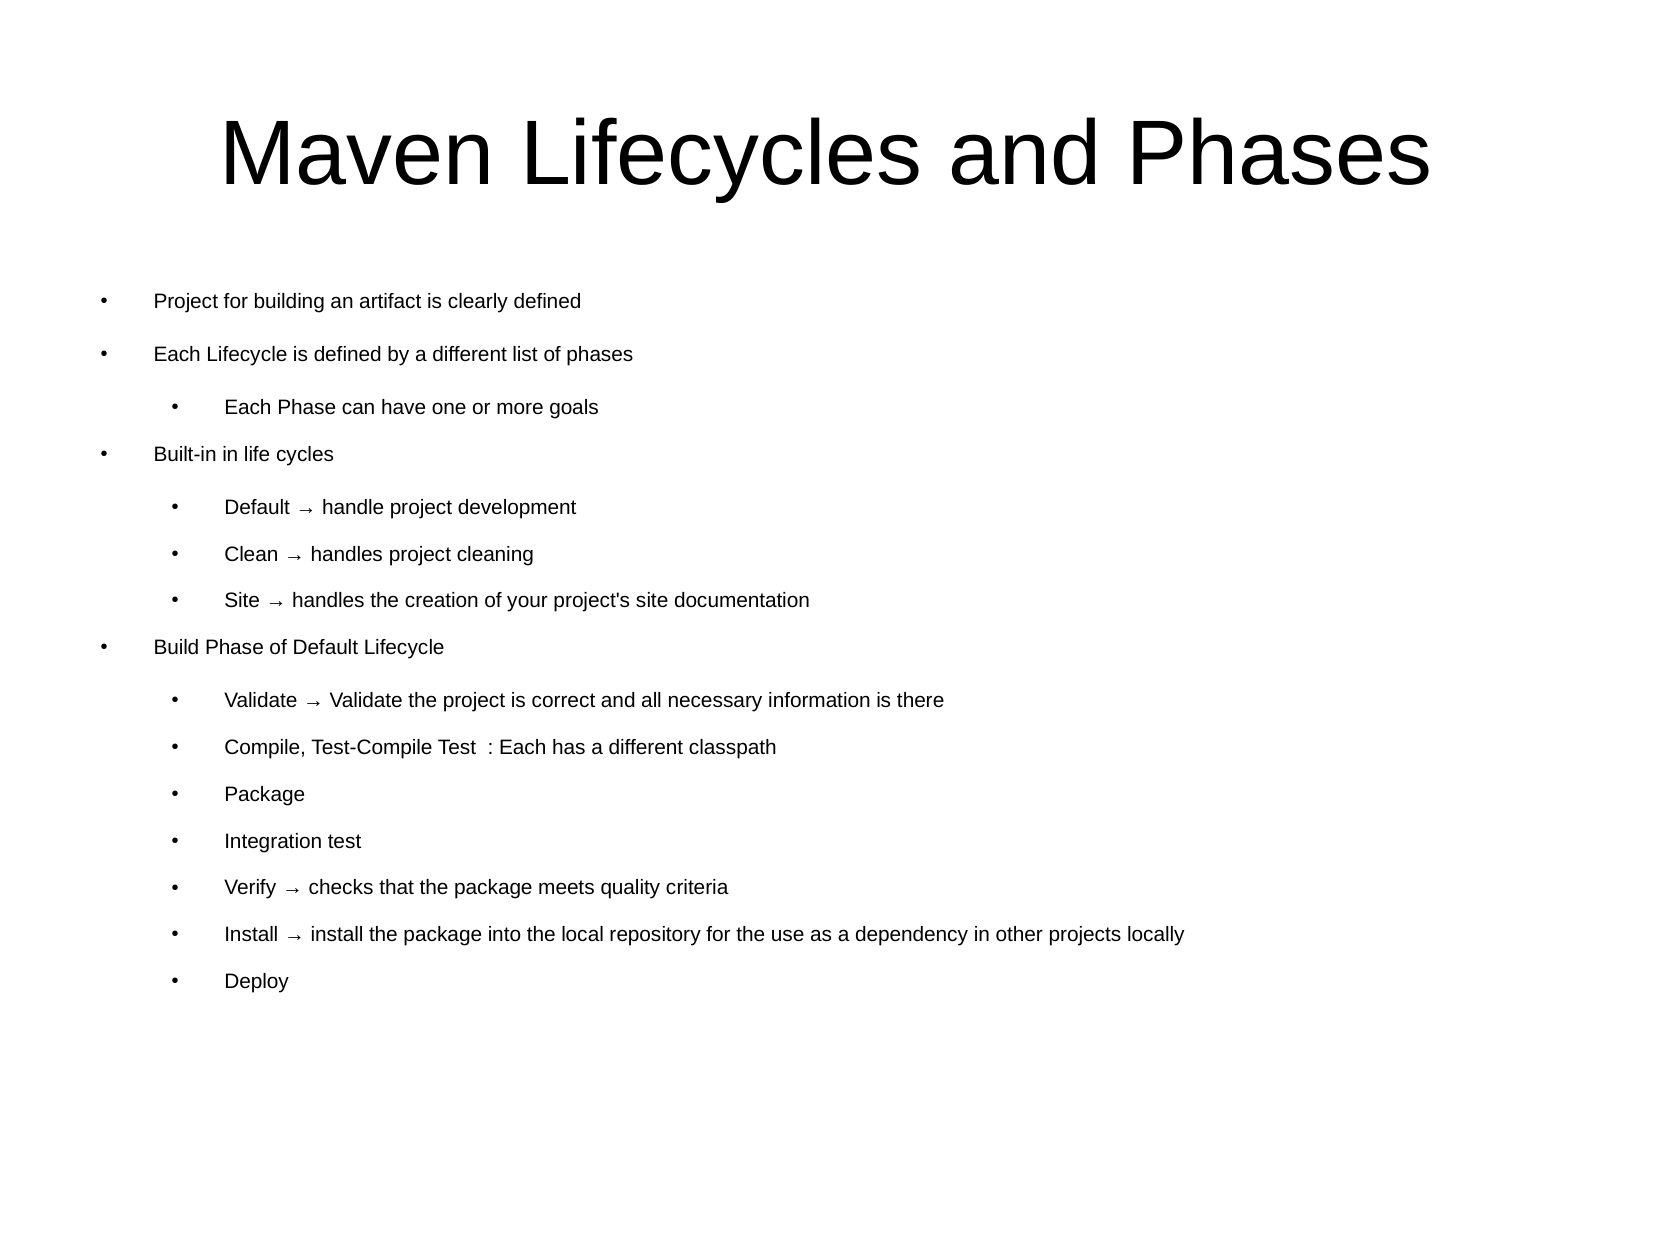

# Maven Lifecycles and Phases
Project for building an artifact is clearly defined
Each Lifecycle is defined by a different list of phases
Each Phase can have one or more goals
Built-in in life cycles
Default → handle project development
Clean → handles project cleaning
Site → handles the creation of your project's site documentation
Build Phase of Default Lifecycle
Validate → Validate the project is correct and all necessary information is there
Compile, Test-Compile Test : Each has a different classpath
Package
Integration test
Verify → checks that the package meets quality criteria
Install → install the package into the local repository for the use as a dependency in other projects locally
Deploy